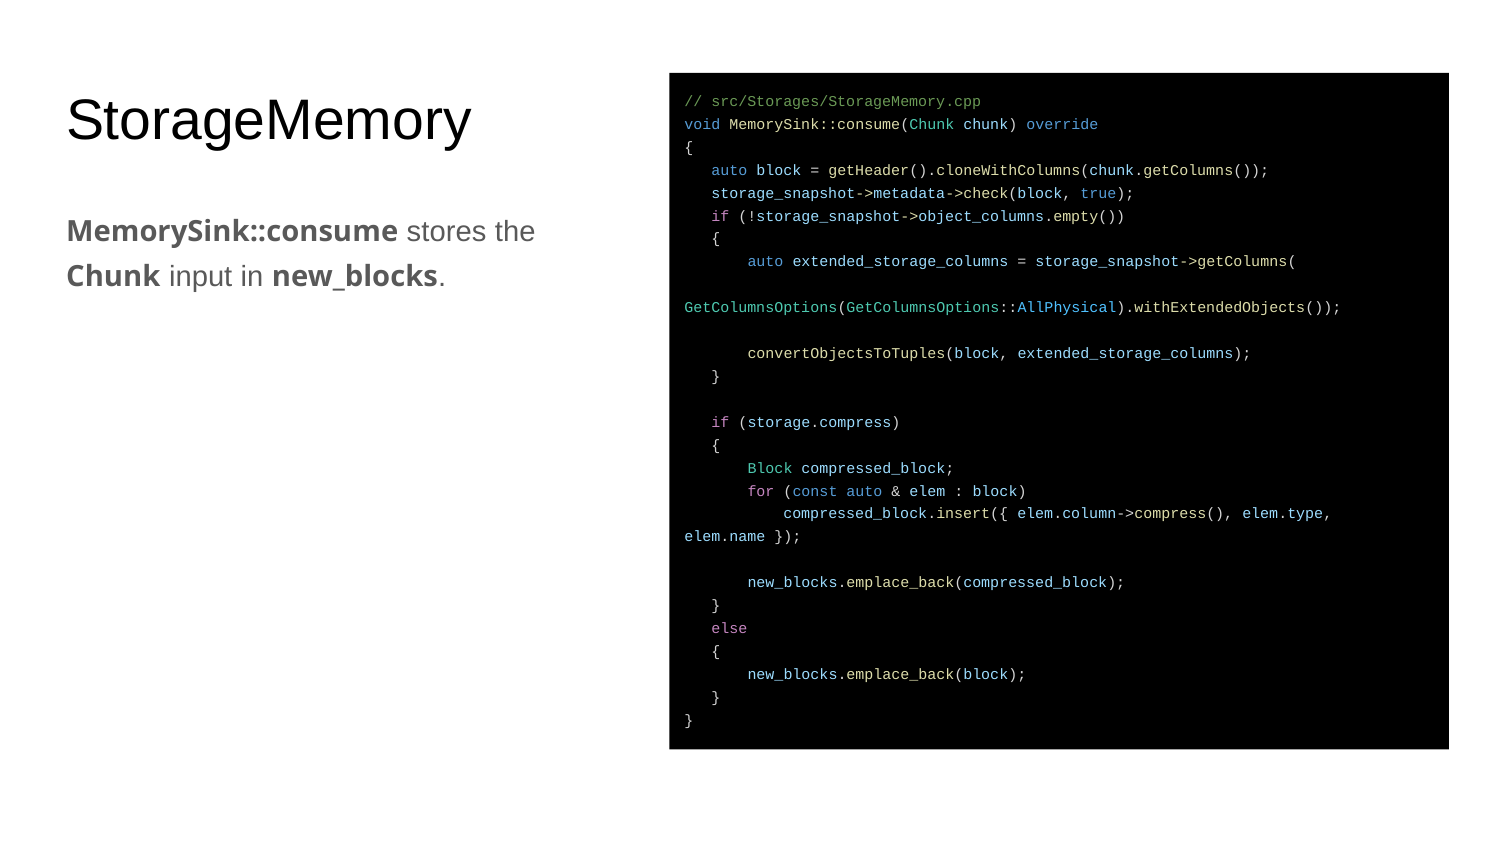

# StorageMemory
// src/Storages/StorageMemory.cpp
void MemorySink::consume(Chunk chunk) override
{
 auto block = getHeader().cloneWithColumns(chunk.getColumns());
 storage_snapshot->metadata->check(block, true);
 if (!storage_snapshot->object_columns.empty())
 {
 auto extended_storage_columns = storage_snapshot->getColumns(
 GetColumnsOptions(GetColumnsOptions::AllPhysical).withExtendedObjects());
 convertObjectsToTuples(block, extended_storage_columns);
 }
 if (storage.compress)
 {
 Block compressed_block;
 for (const auto & elem : block)
 compressed_block.insert({ elem.column->compress(), elem.type, elem.name });
 new_blocks.emplace_back(compressed_block);
 }
 else
 {
 new_blocks.emplace_back(block);
 }
}
MemorySink::consume stores the Chunk input in new_blocks.